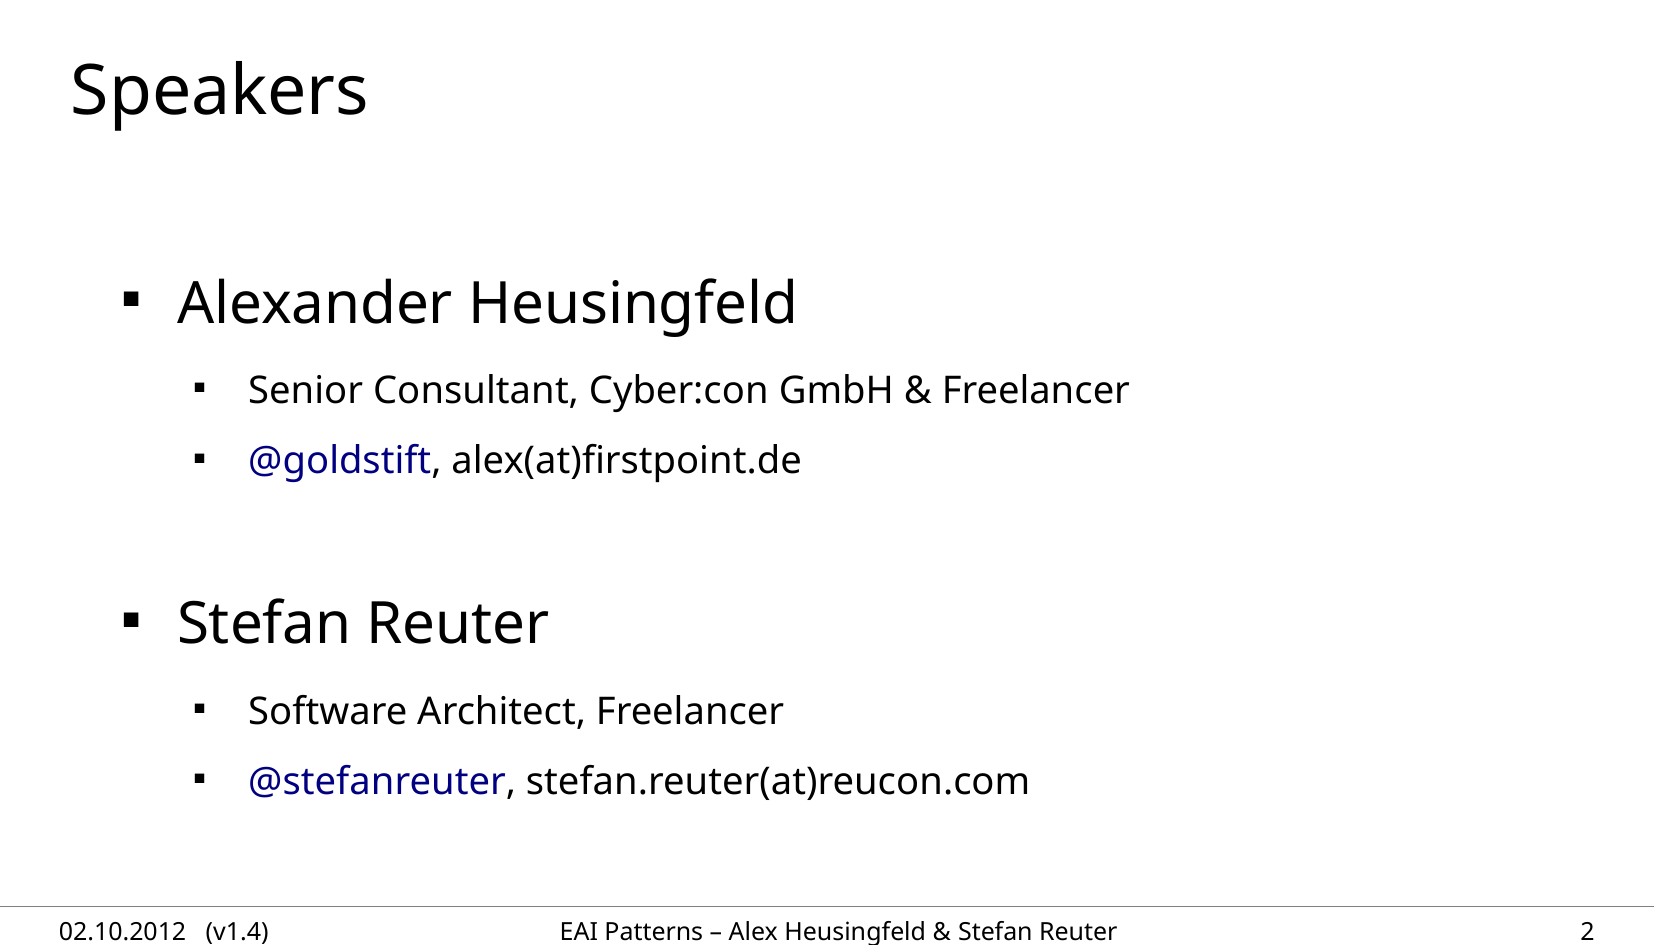

# Speakers
Alexander Heusingfeld
Senior Consultant, Cyber:con GmbH & Freelancer
@goldstift, alex(at)firstpoint.de
Stefan Reuter
Software Architect, Freelancer
@stefanreuter, stefan.reuter(at)reucon.com
2012-08-30
EAI Patterns - Alex Heusingfeld & Stefan Reuter
2